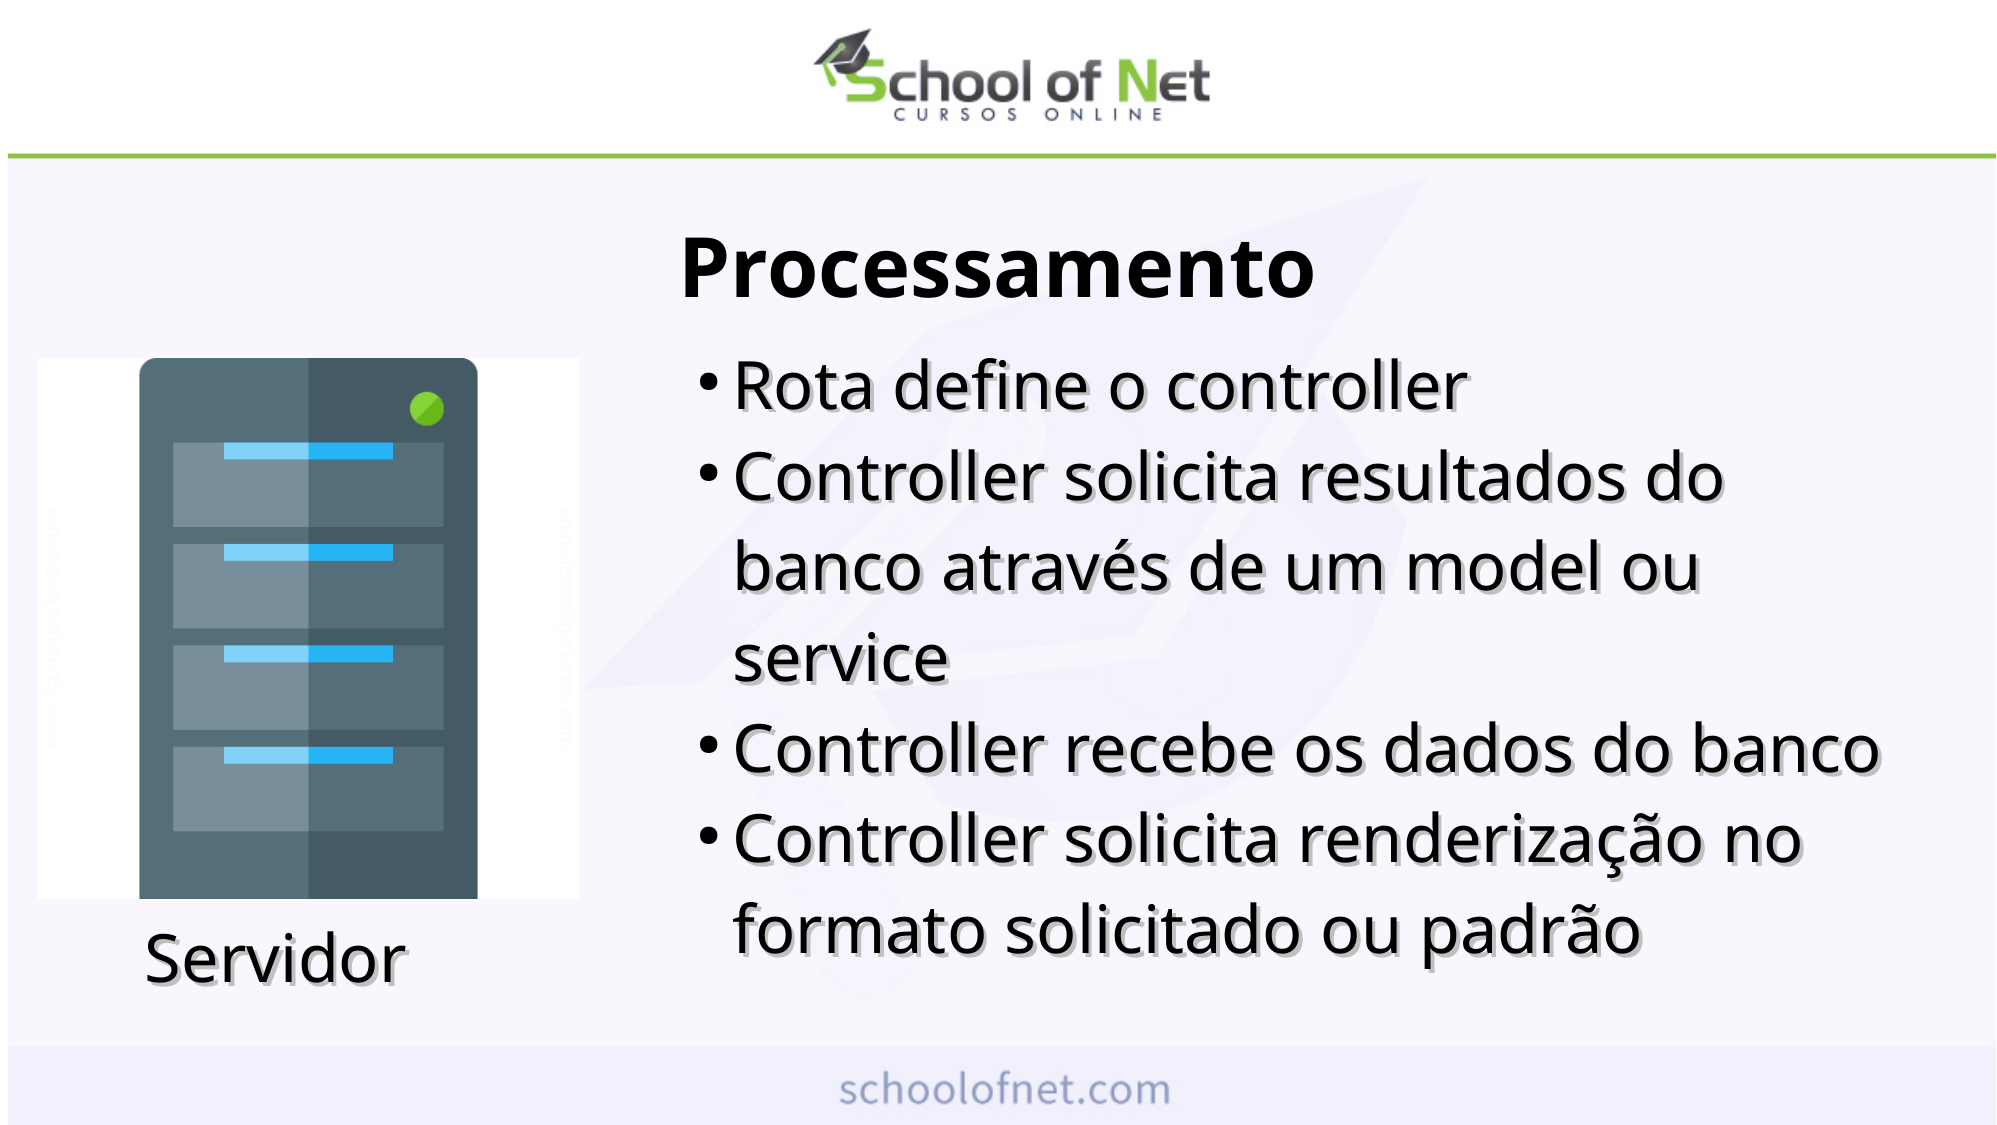

# Processamento
Rota define o controller
Controller solicita resultados do banco através de um model ou service
Controller recebe os dados do banco
Controller solicita renderização no formato solicitado ou padrão
Servidor